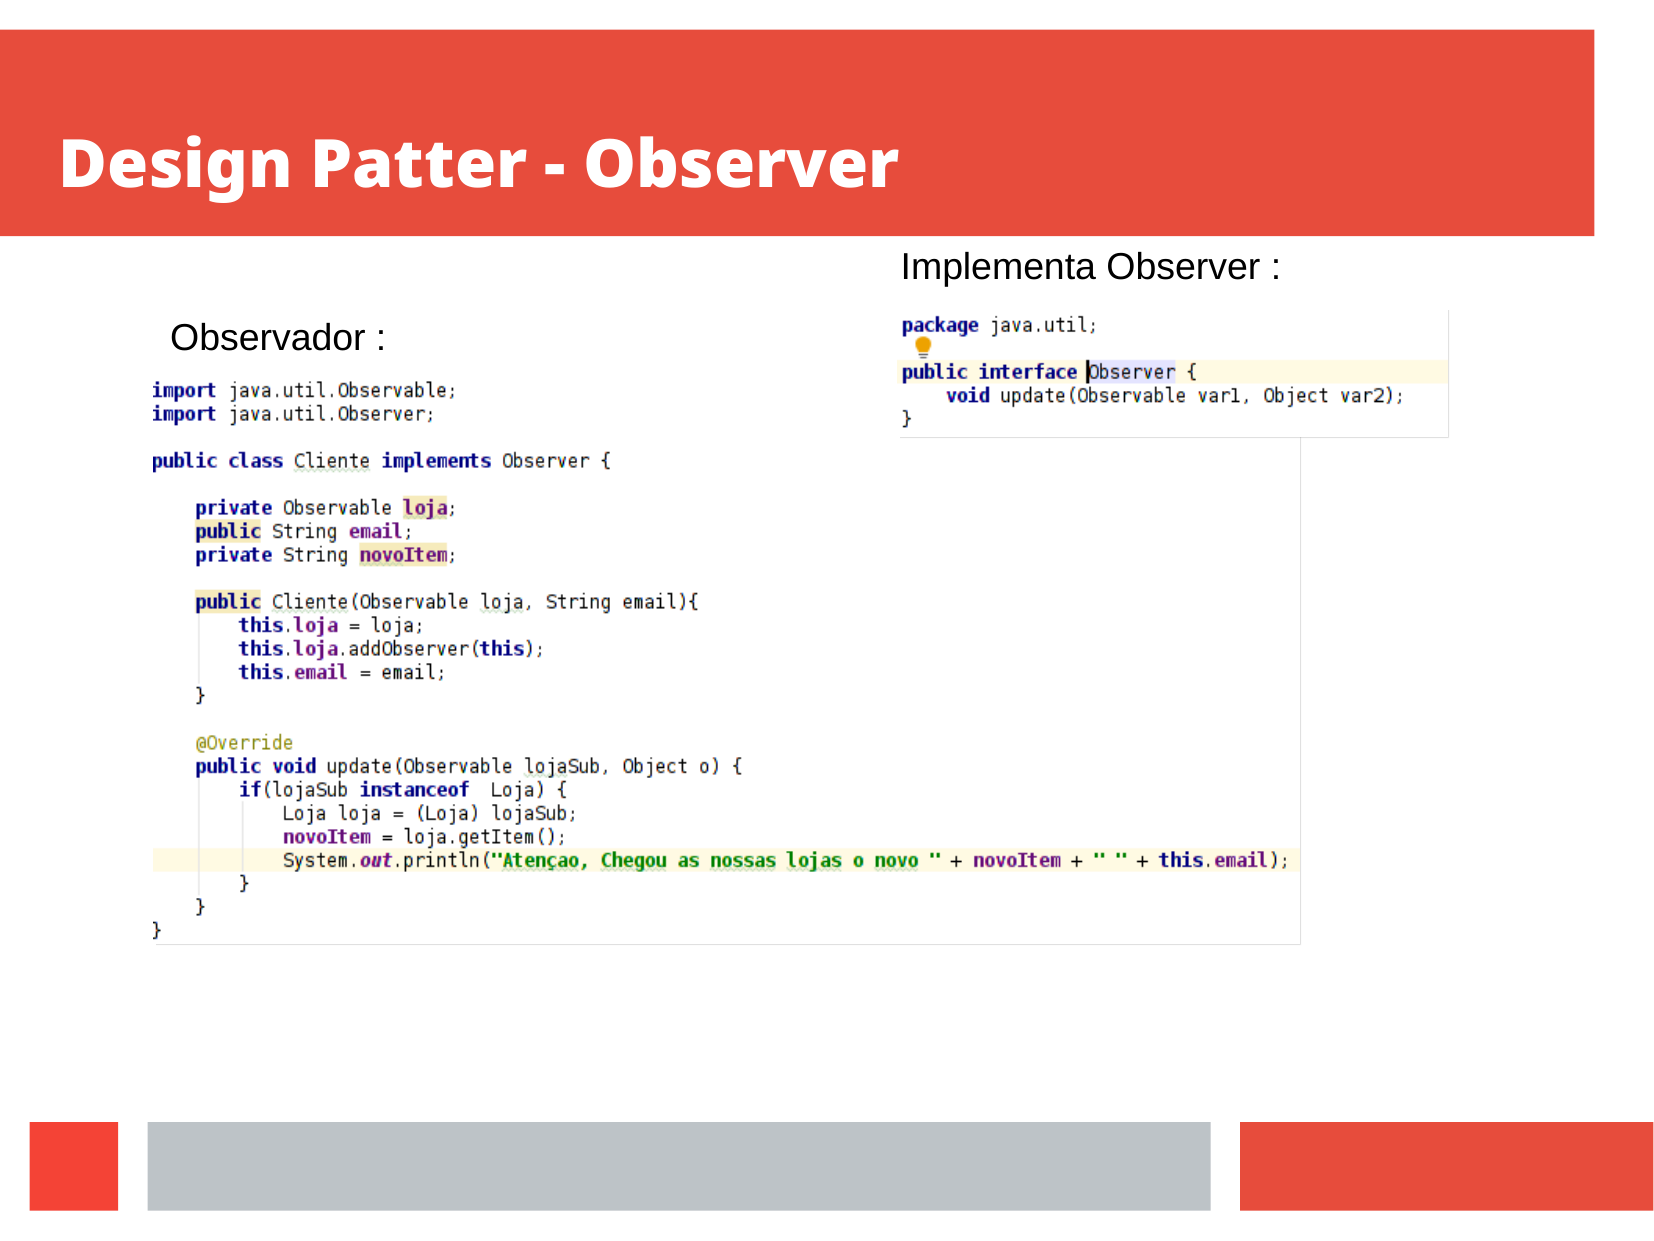

#
Design Patter - Observer
Implementa Observer :
Observador :